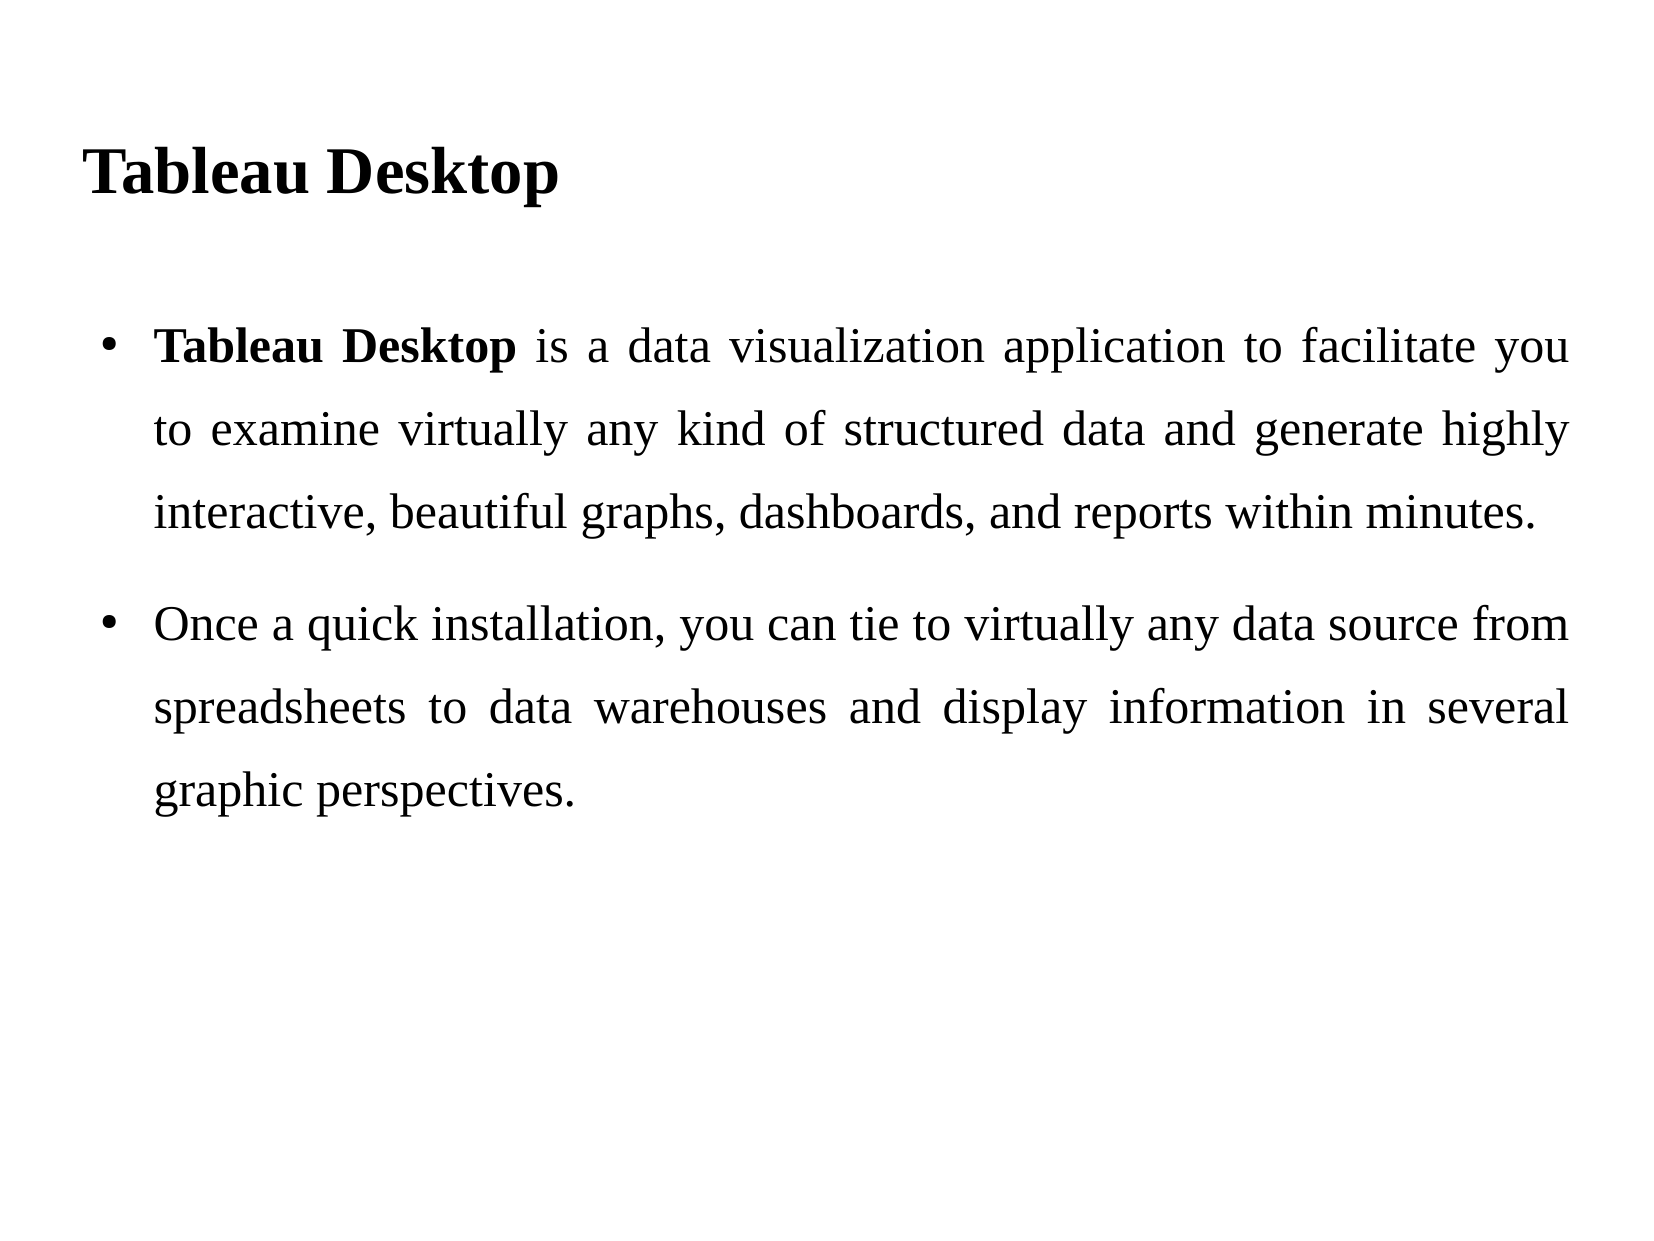

# Tableau Desktop
Tableau Desktop is a data visualization application to facilitate you to examine virtually any kind of structured data and generate highly interactive, beautiful graphs, dashboards, and reports within minutes.
Once a quick installation, you can tie to virtually any data source from spreadsheets to data warehouses and display information in several graphic perspectives.